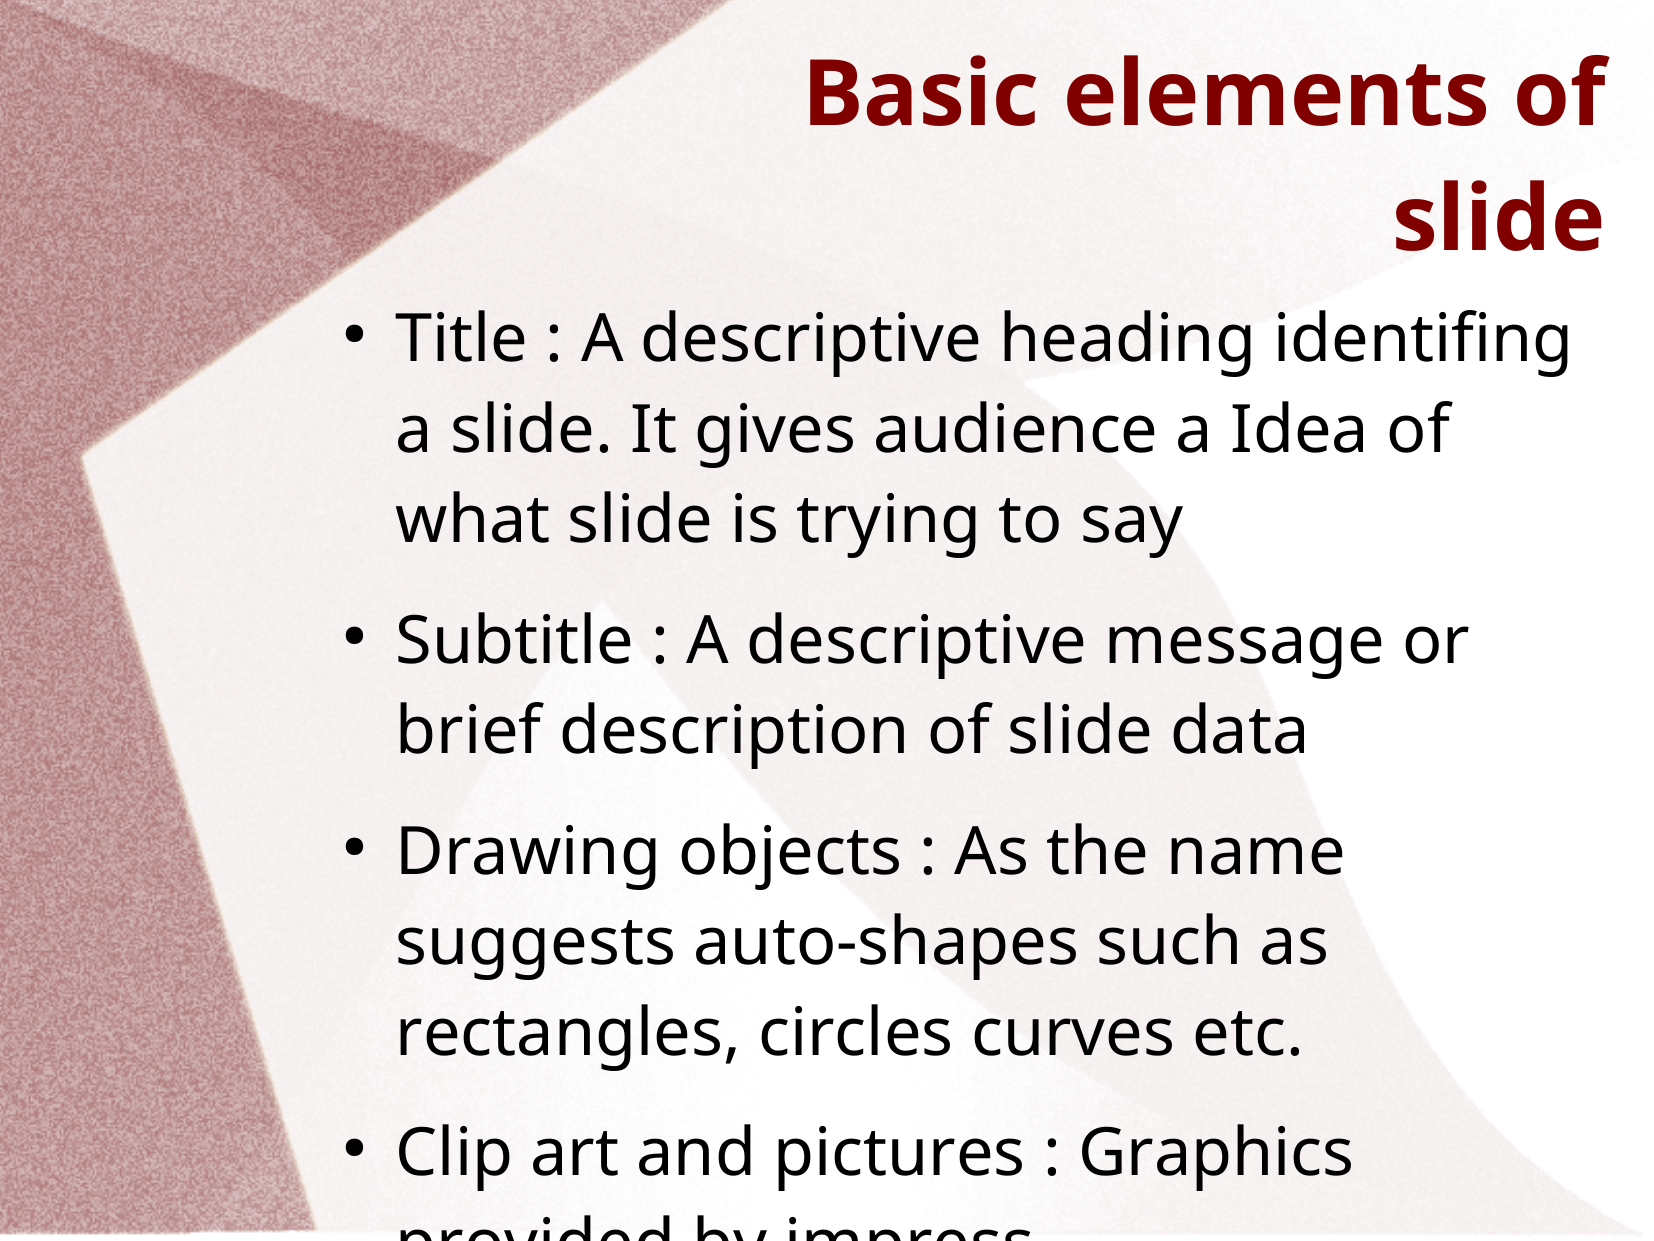

# Basic elements of slide
Title : A descriptive heading identifing a slide. It gives audience a Idea of what slide is trying to say
Subtitle : A descriptive message or brief description of slide data
Drawing objects : As the name suggests auto-shapes such as rectangles, circles curves etc.
Clip art and pictures : Graphics provided by impress